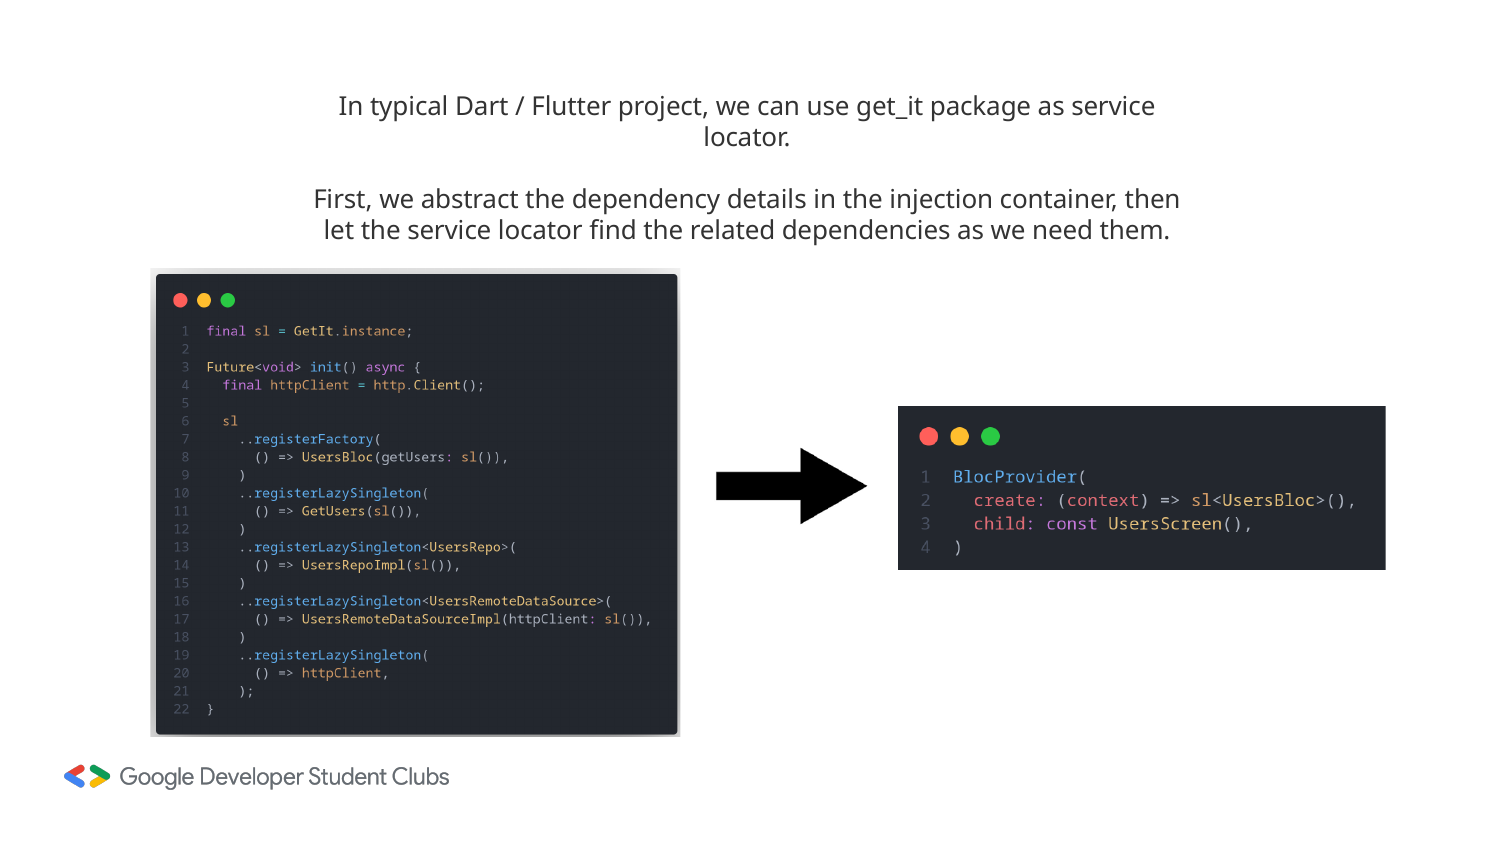

# In typical Dart / Flutter project, we can use get_it package as service locator. First, we abstract the dependency details in the injection container, then let the service locator find the related dependencies as we need them.